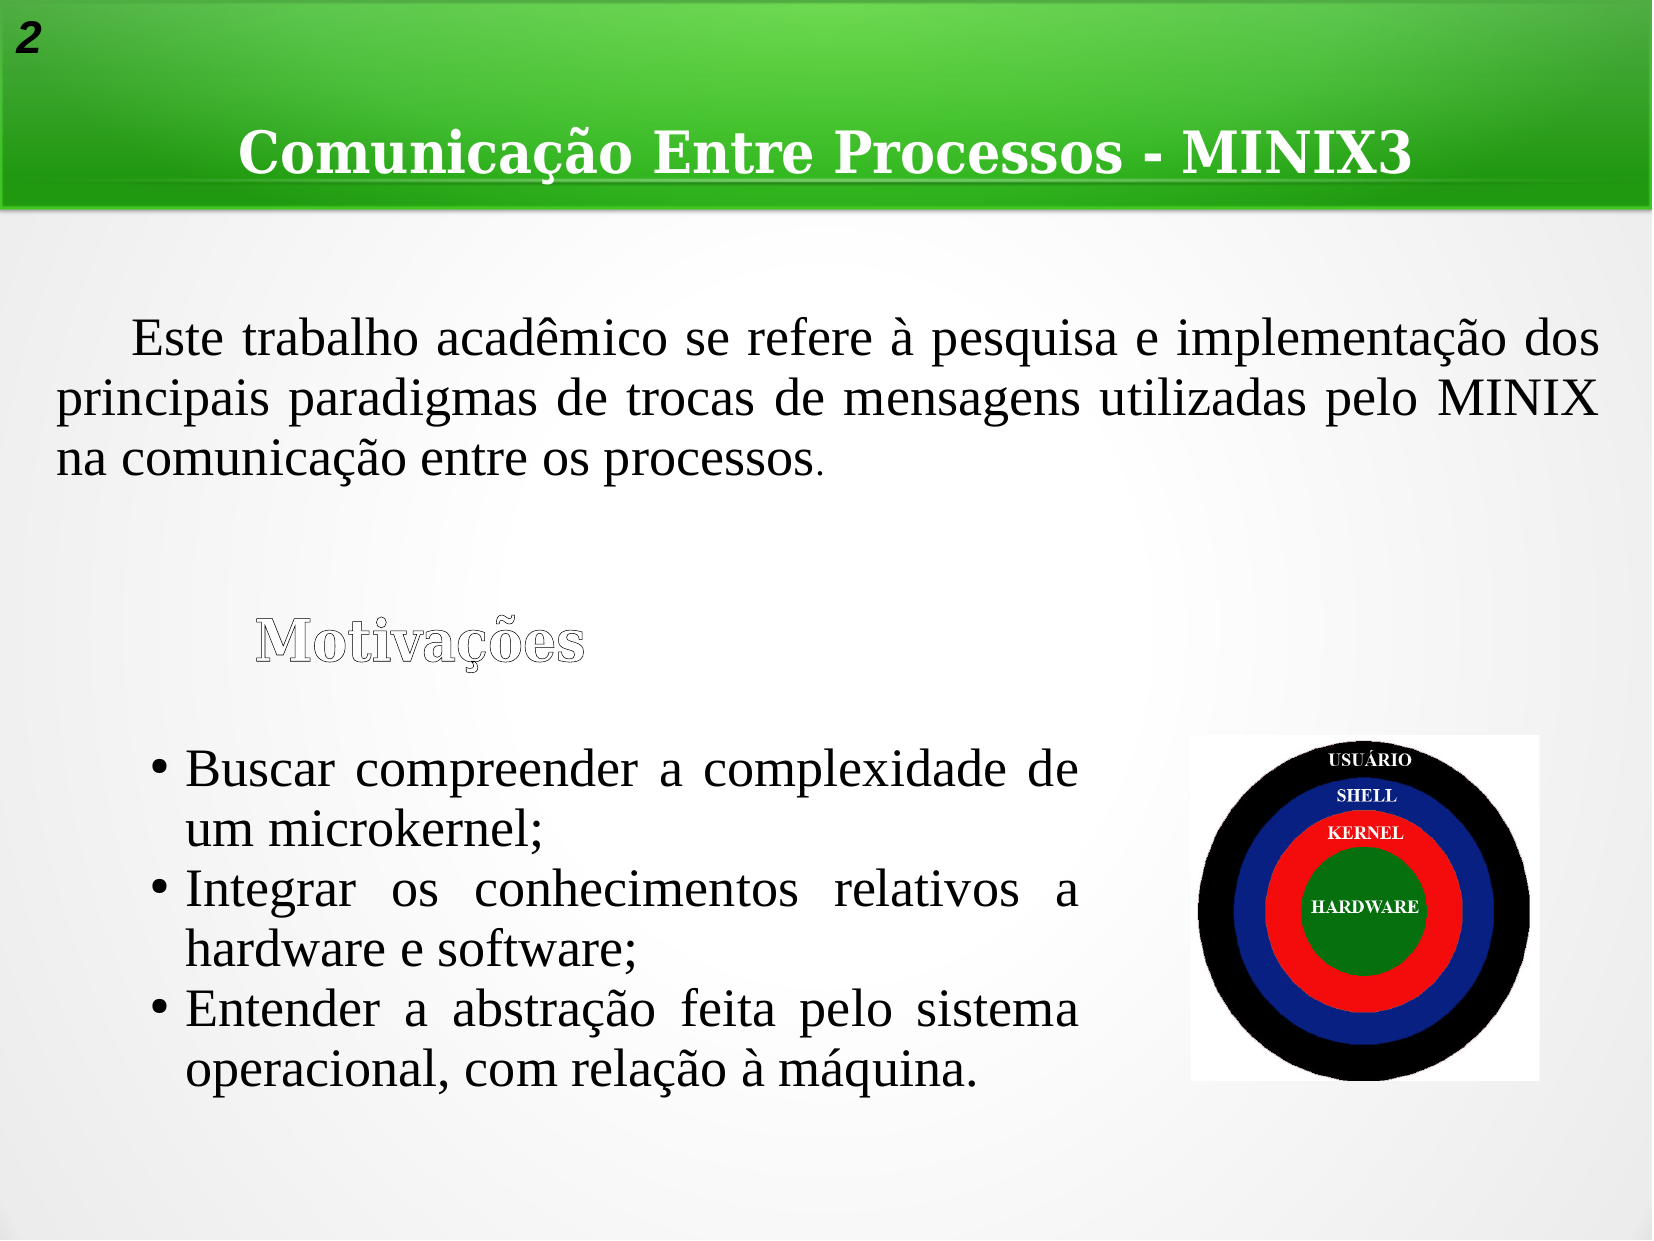

# Comunicação Entre Processos - MINIX3
	Este trabalho acadêmico se refere à pesquisa e implementação dos principais paradigmas de trocas de mensagens utilizadas pelo MINIX na comunicação entre os processos.
Motivações
Buscar compreender a complexidade de um microkernel;
Integrar os conhecimentos relativos a hardware e software;
Entender a abstração feita pelo sistema operacional, com relação à máquina.